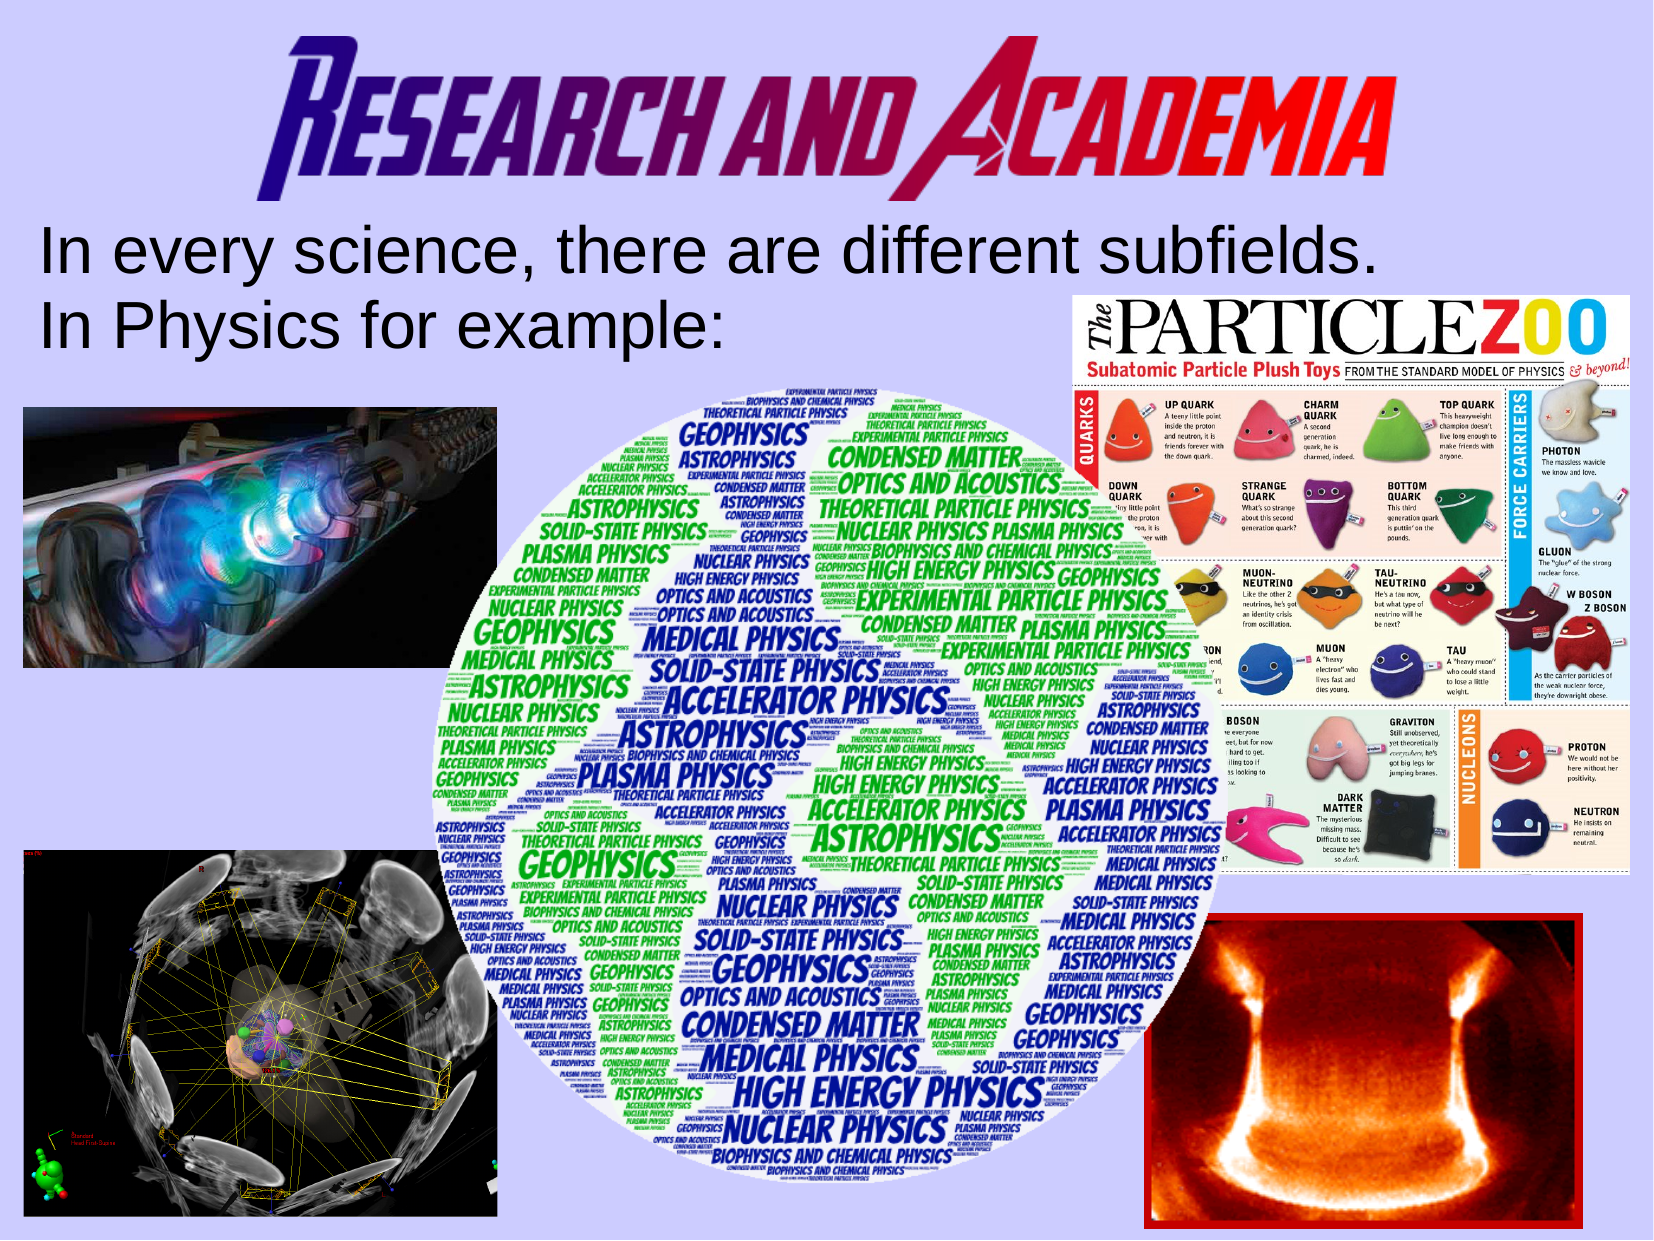

In every science, there are different subfields.
In Physics for example: